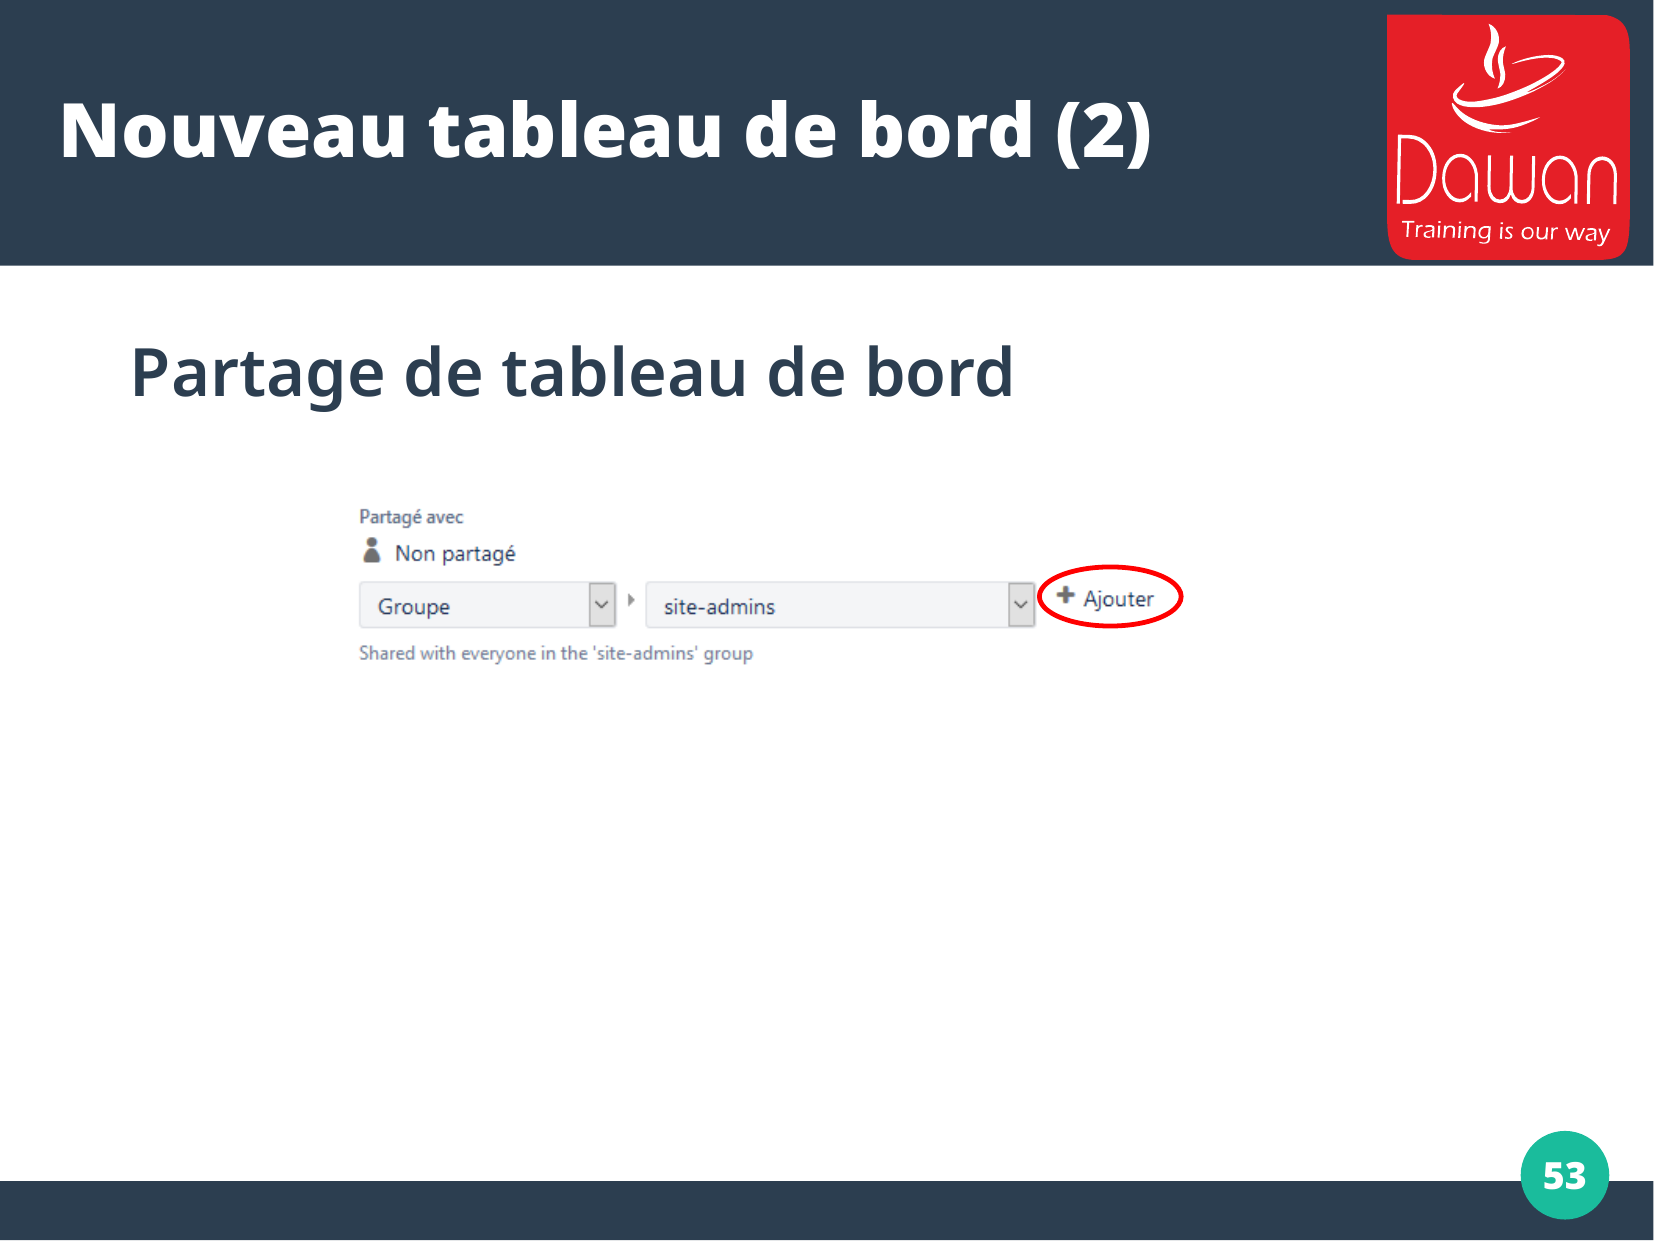

# Nouveau tableau de bord (2)
Partage de tableau de bord
53